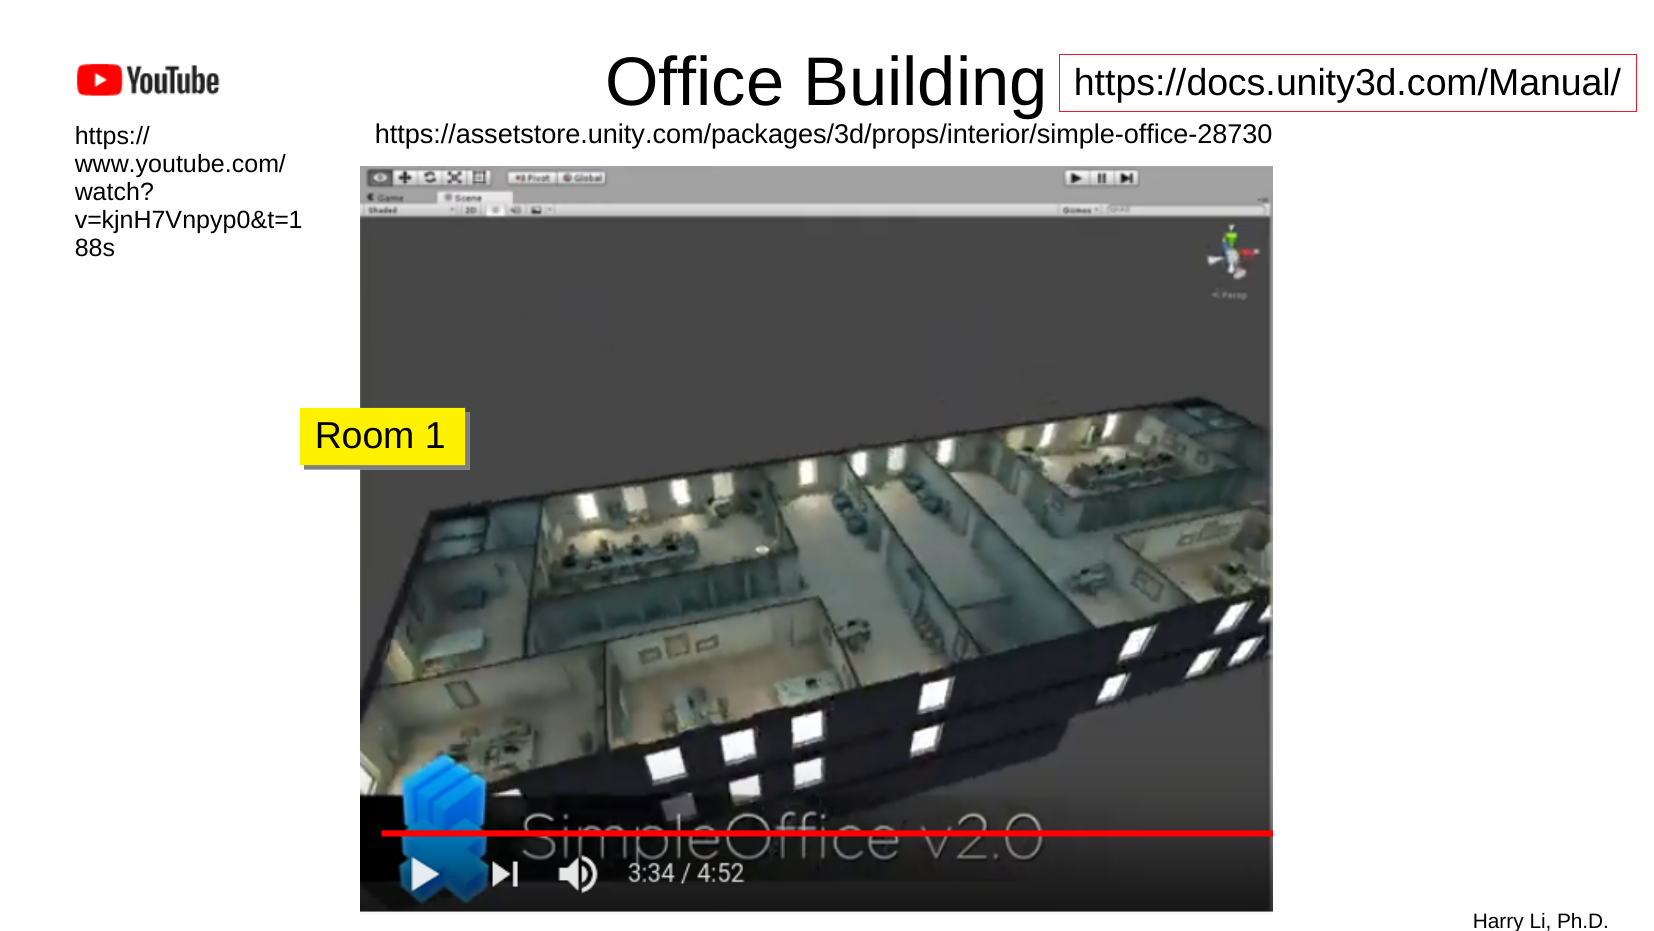

# Office Building
https://docs.unity3d.com/Manual/
https://assetstore.unity.com/packages/3d/props/interior/simple-office-28730
https://www.youtube.com/watch?v=kjnH7Vnpyp0&t=188s
Room 1
Harry Li, Ph.D.